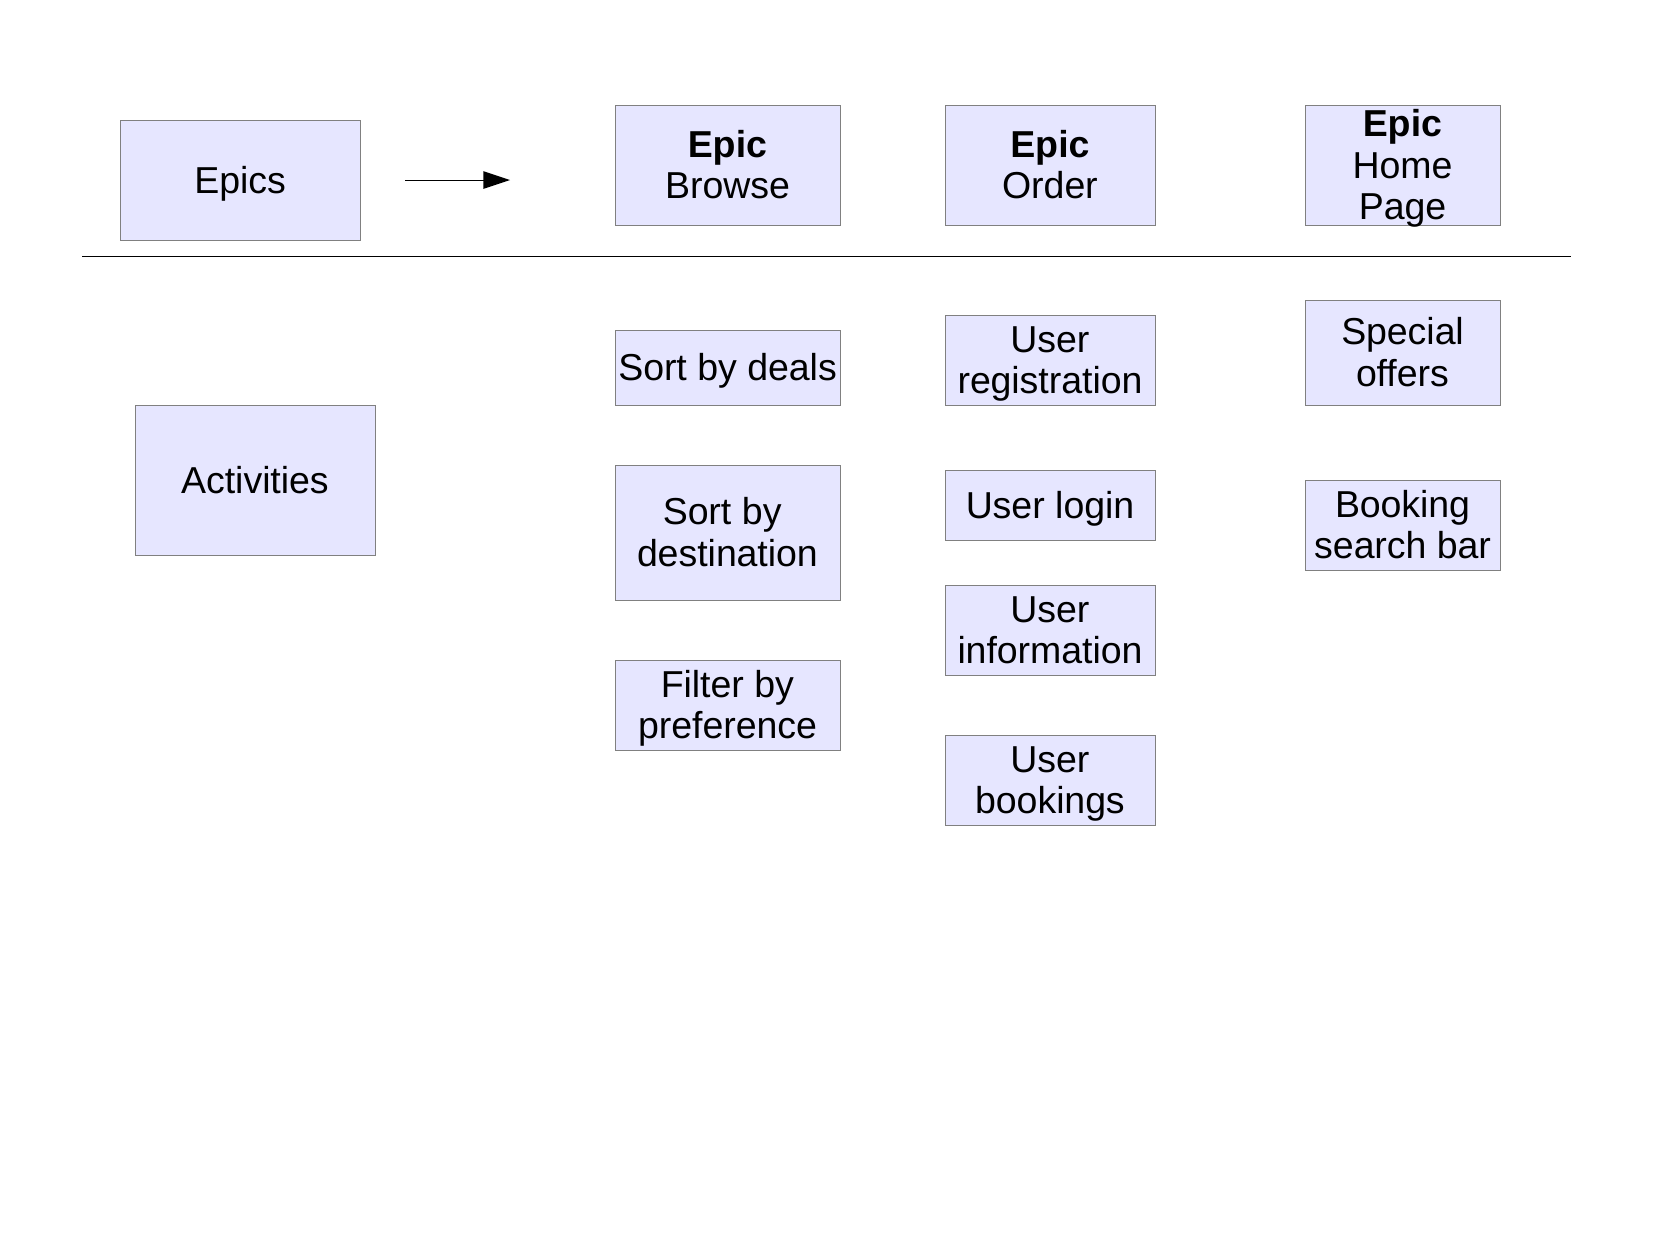

#
Epic
Browse
Epic
Order
Epic
Home
Page
Epics
Special
offers
User
registration
Sort by deals
Activities
Sort by
destination
User login
Booking
search bar
User
information
Filter by
preference
User
bookings